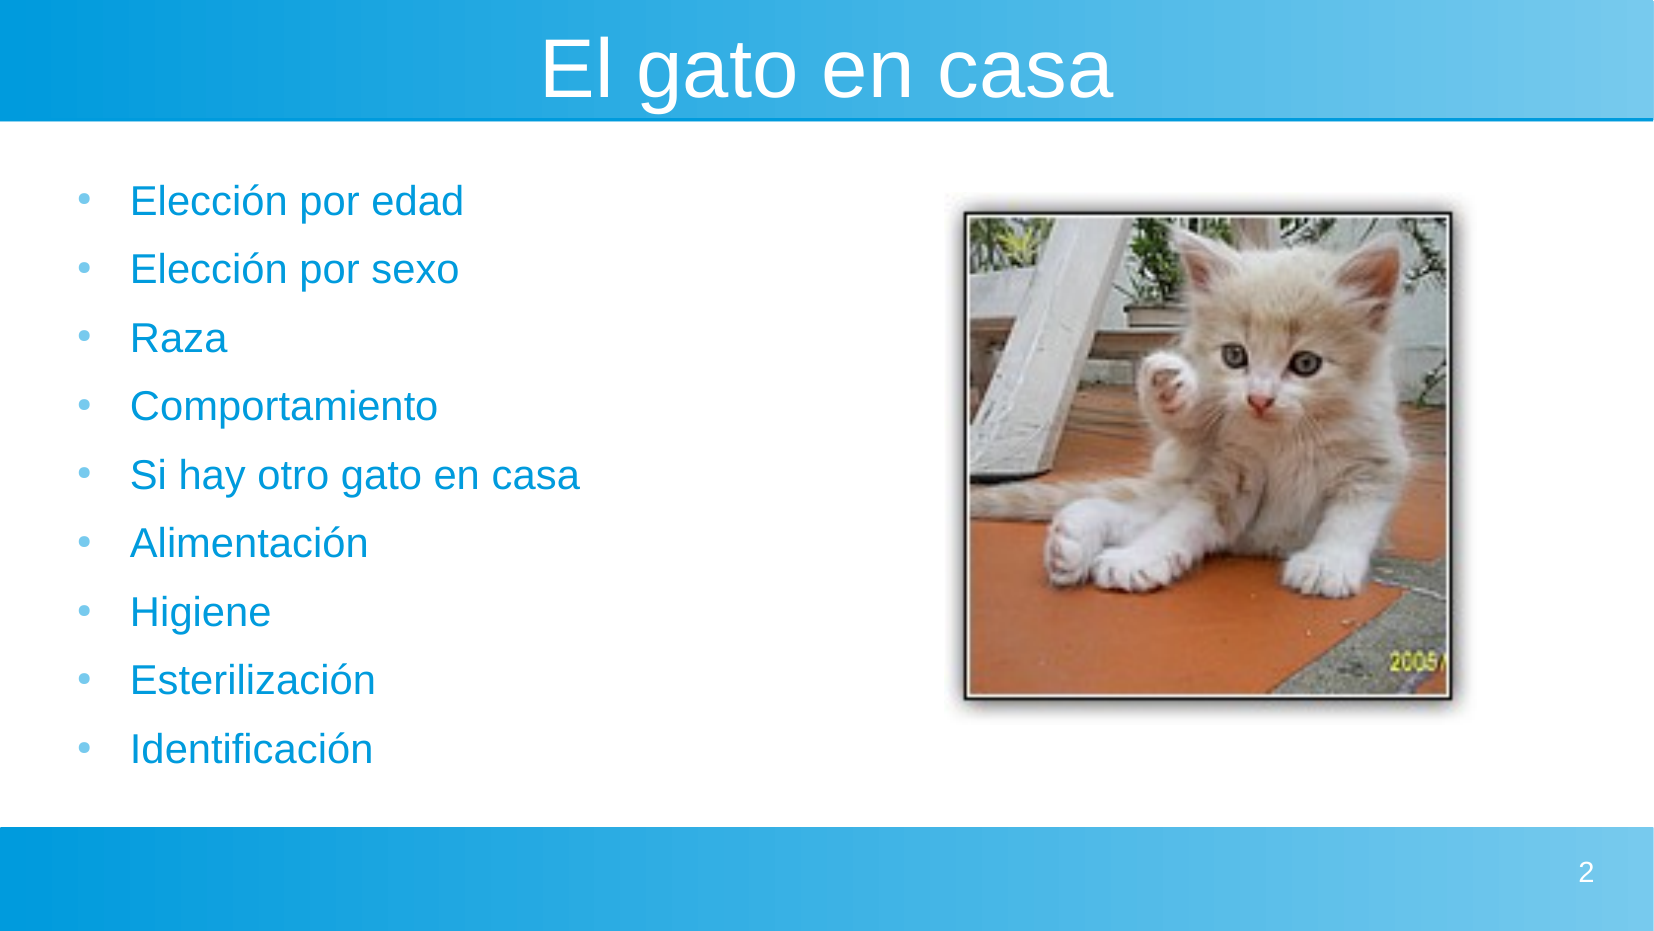

# El gato en casa
Elección por edad
Elección por sexo
Raza
Comportamiento
Si hay otro gato en casa
Alimentación
Higiene
Esterilización
Identificación
2